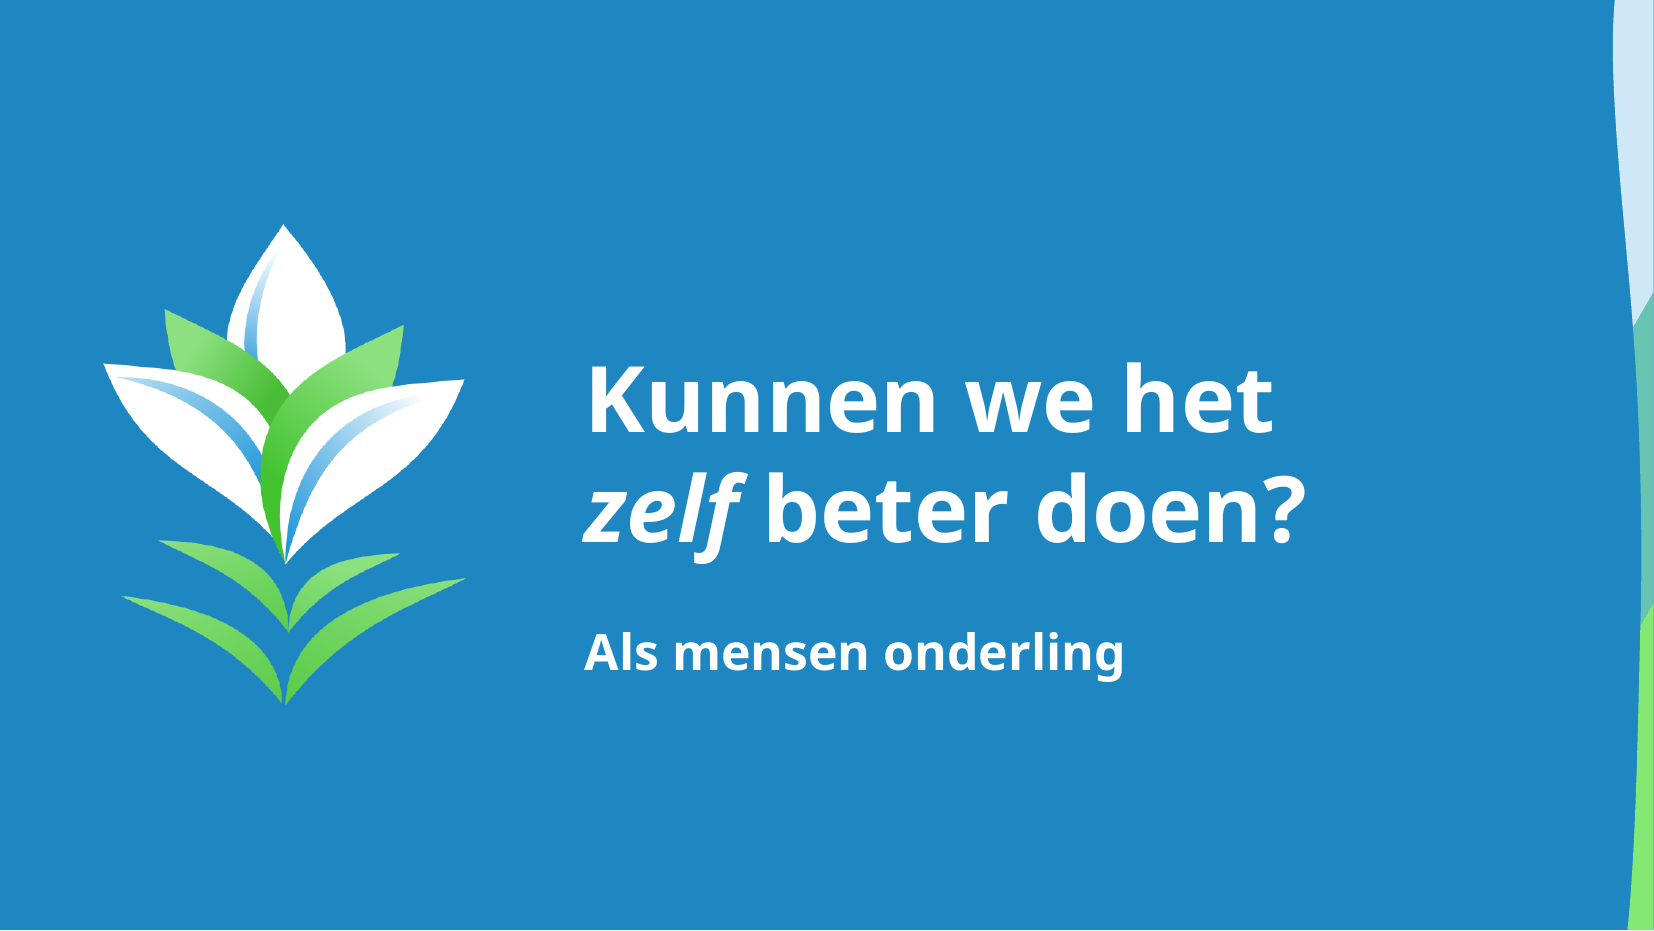

Kunnen we het
zelf beter doen?
Als mensen onderling